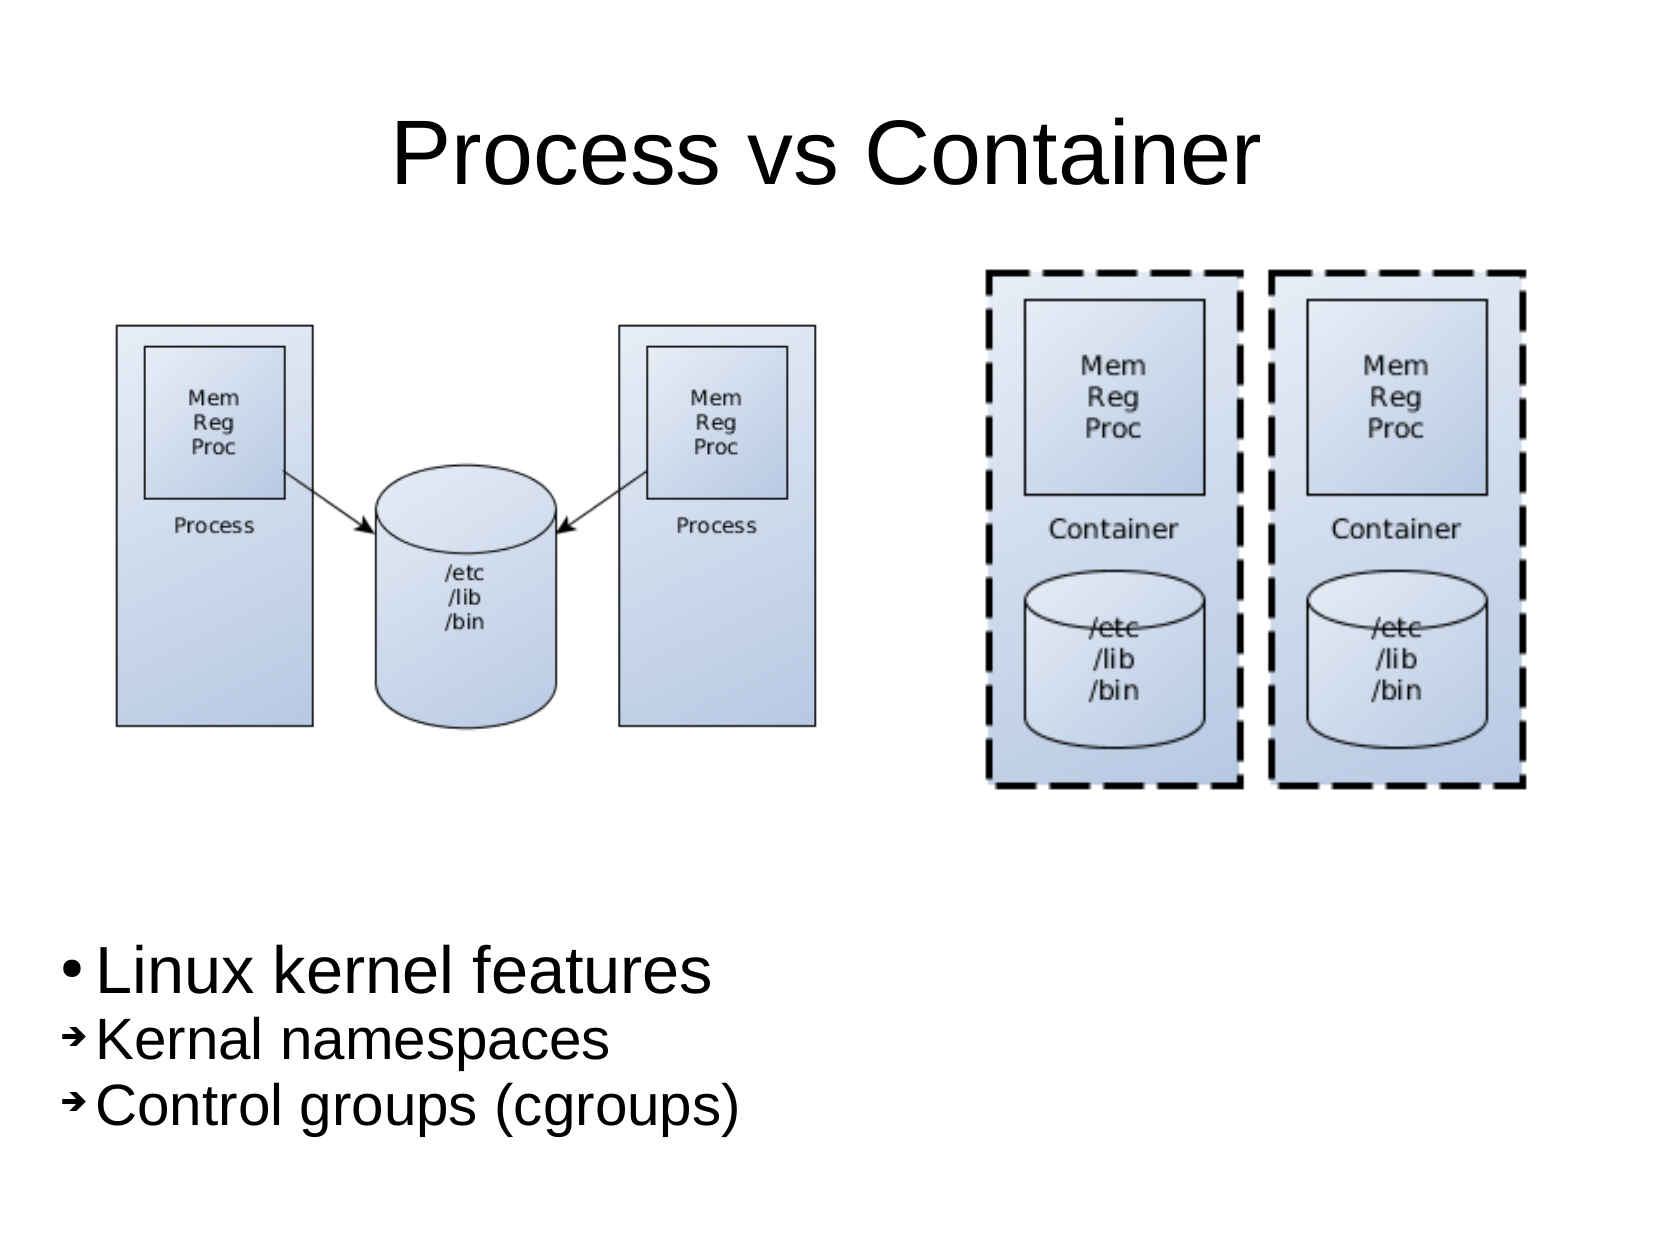

# Process vs Container
Linux kernel features
Kernal namespaces
Control groups (cgroups)